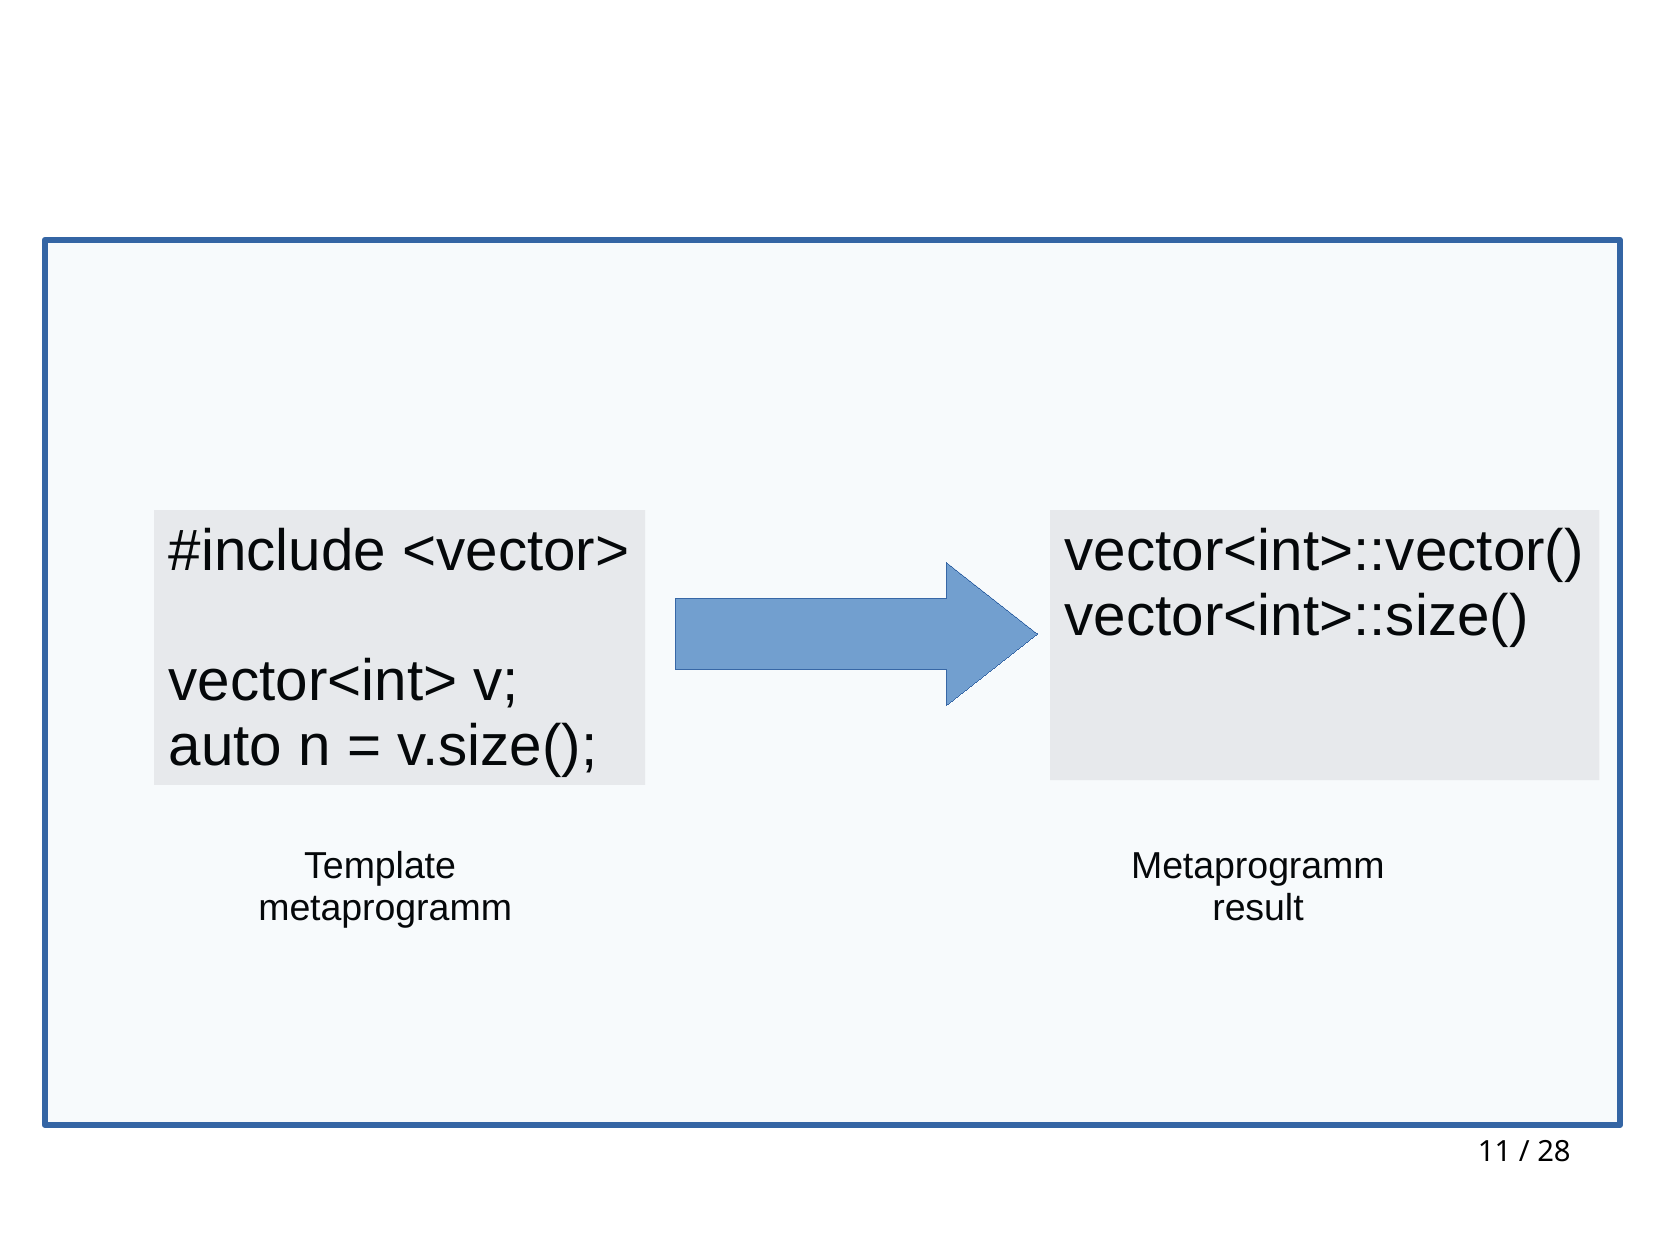

#include <vector>
vector<int> v;
auto n = v.size();
vector<int>::vector()
vector<int>::size()
Template
metaprogramm
Metaprogramm
result
11